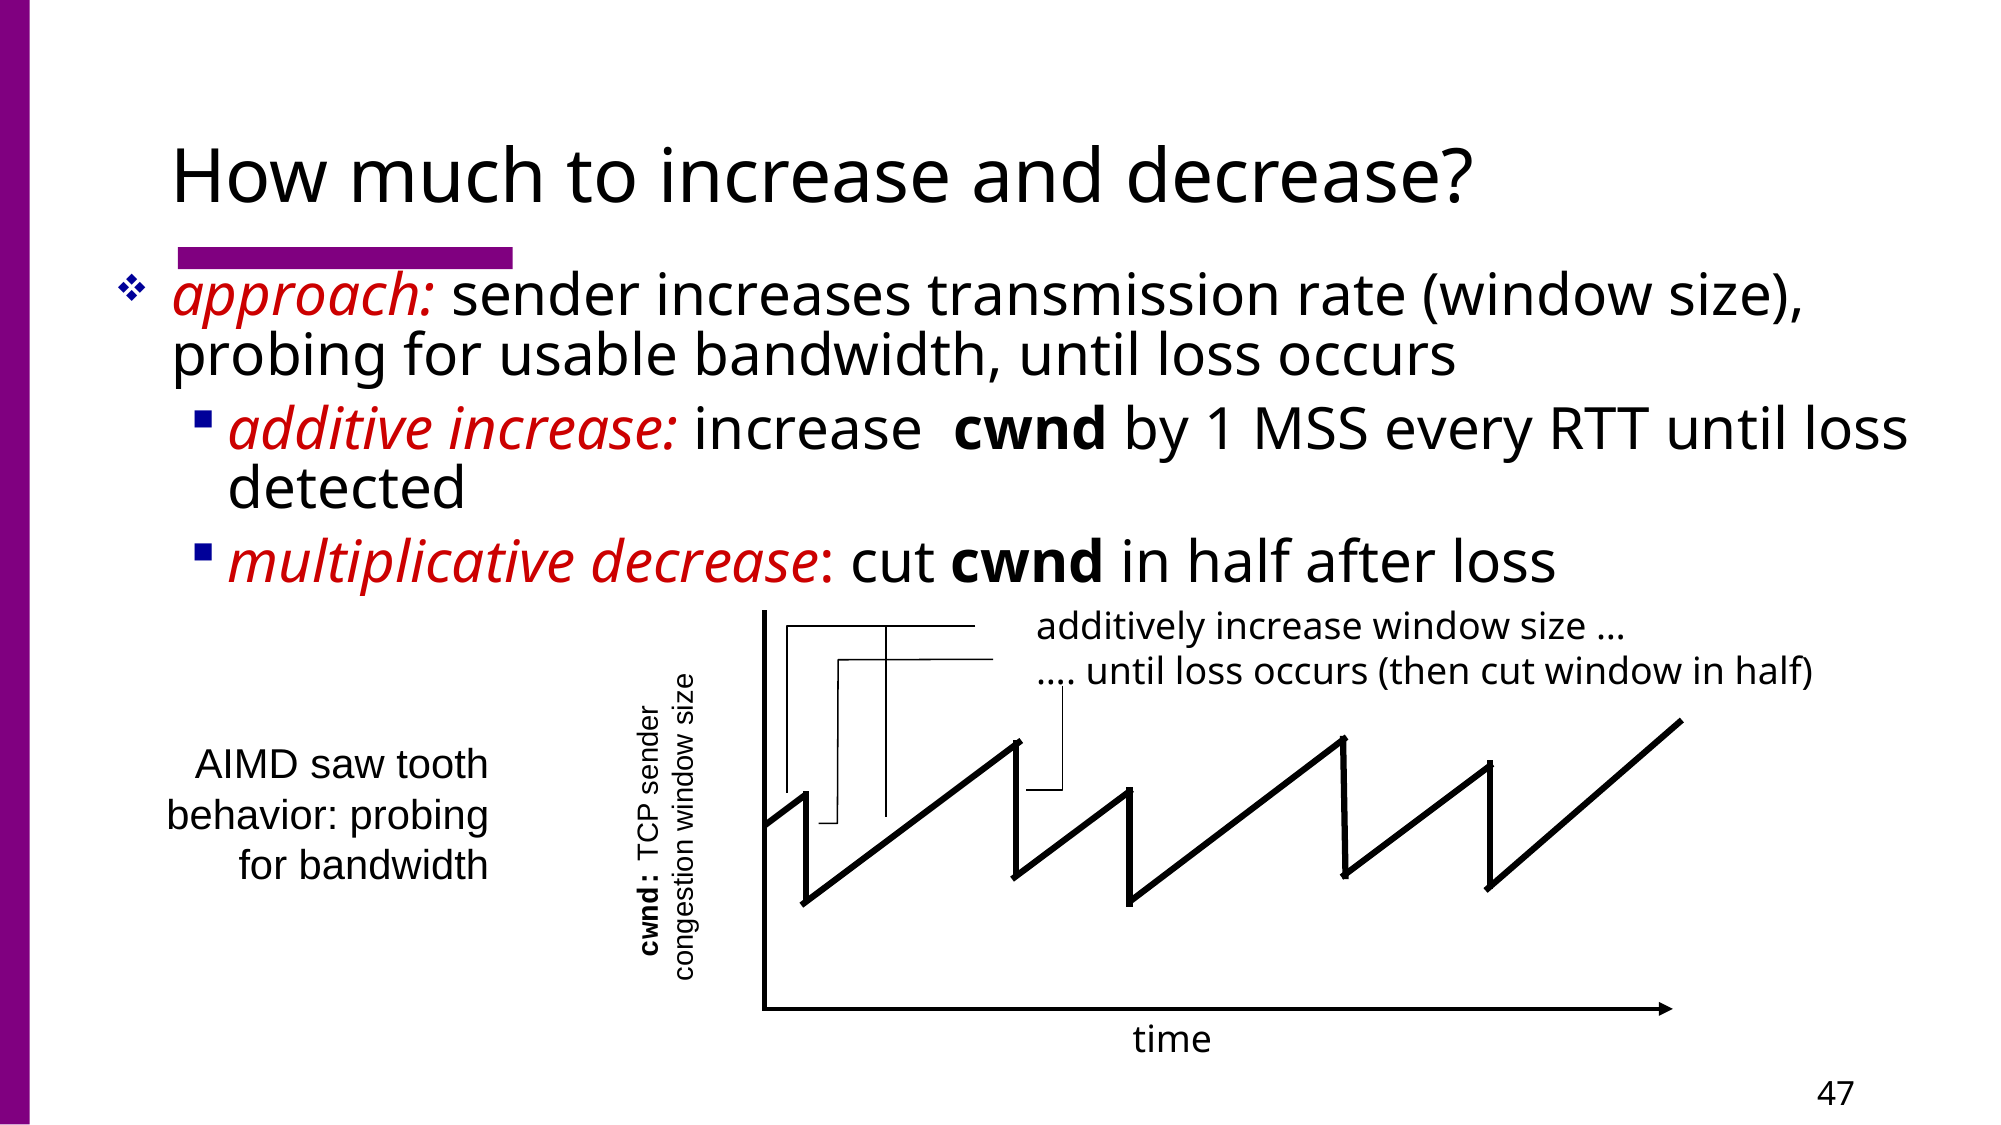

# How much to increase and decrease?
approach: sender increases transmission rate (window size), probing for usable bandwidth, until loss occurs
additive increase: increase cwnd by 1 MSS every RTT until loss detected
multiplicative decrease: cut cwnd in half after loss
additively increase window size …
…. until loss occurs (then cut window in half)
AIMD saw tooth
behavior: probing
for bandwidth
cwnd: TCP sender
congestion window size
time